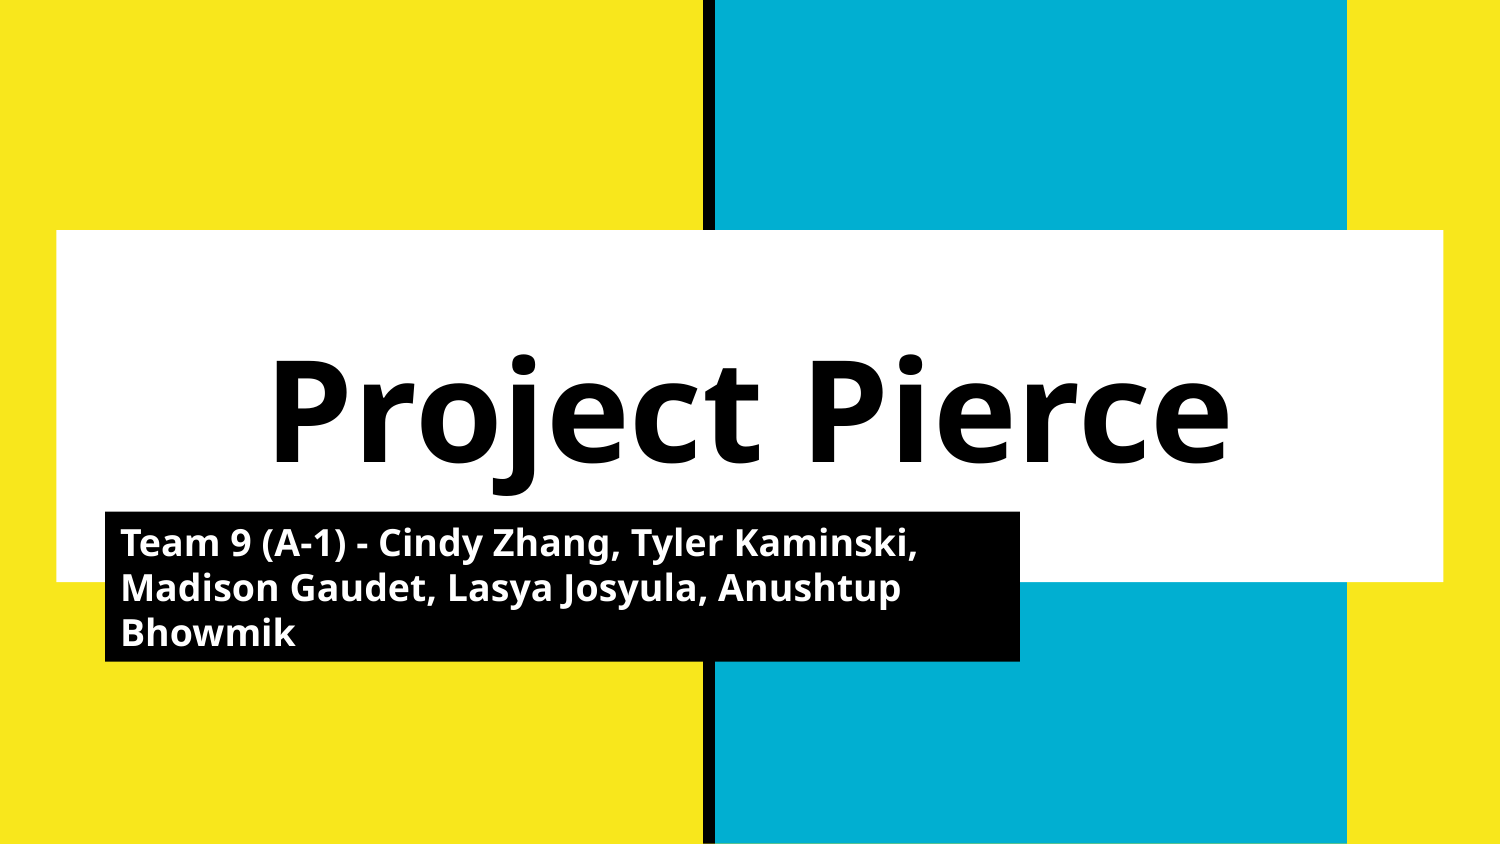

Project Pierce
Team 9 (A-1) - Cindy Zhang, Tyler Kaminski, Madison Gaudet, Lasya Josyula, Anushtup Bhowmik